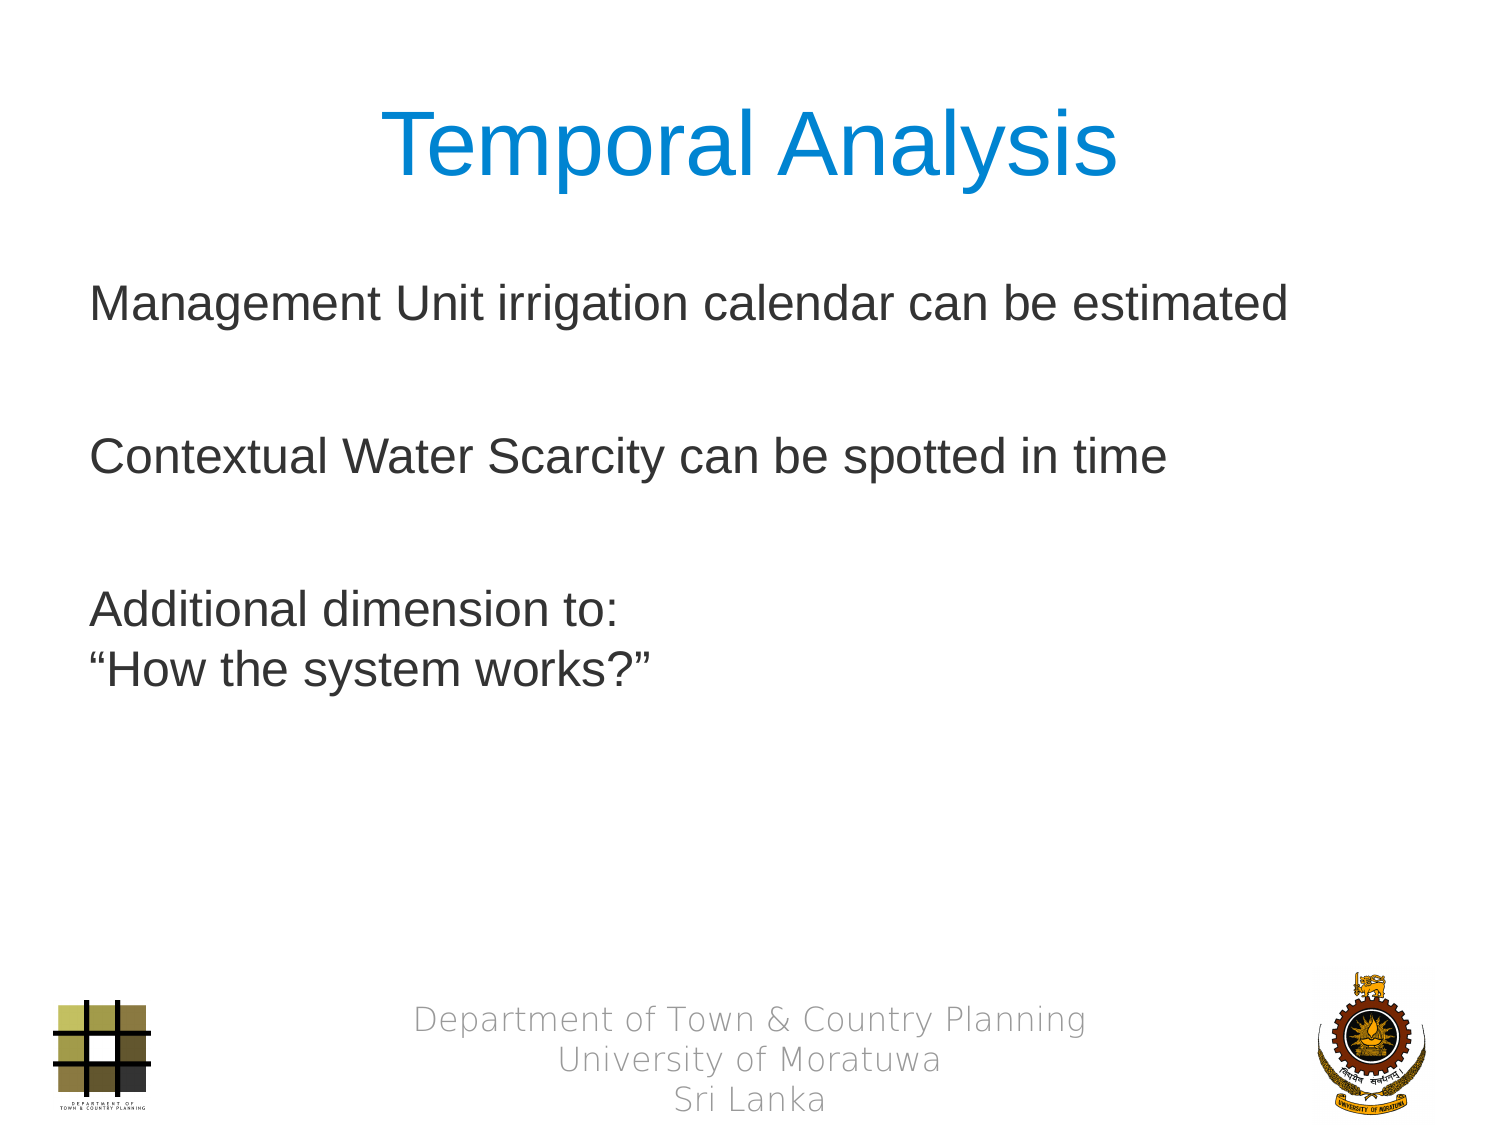

# Temporal Analysis
Management Unit irrigation calendar can be estimated
Contextual Water Scarcity can be spotted in time
Additional dimension to:
“How the system works?”